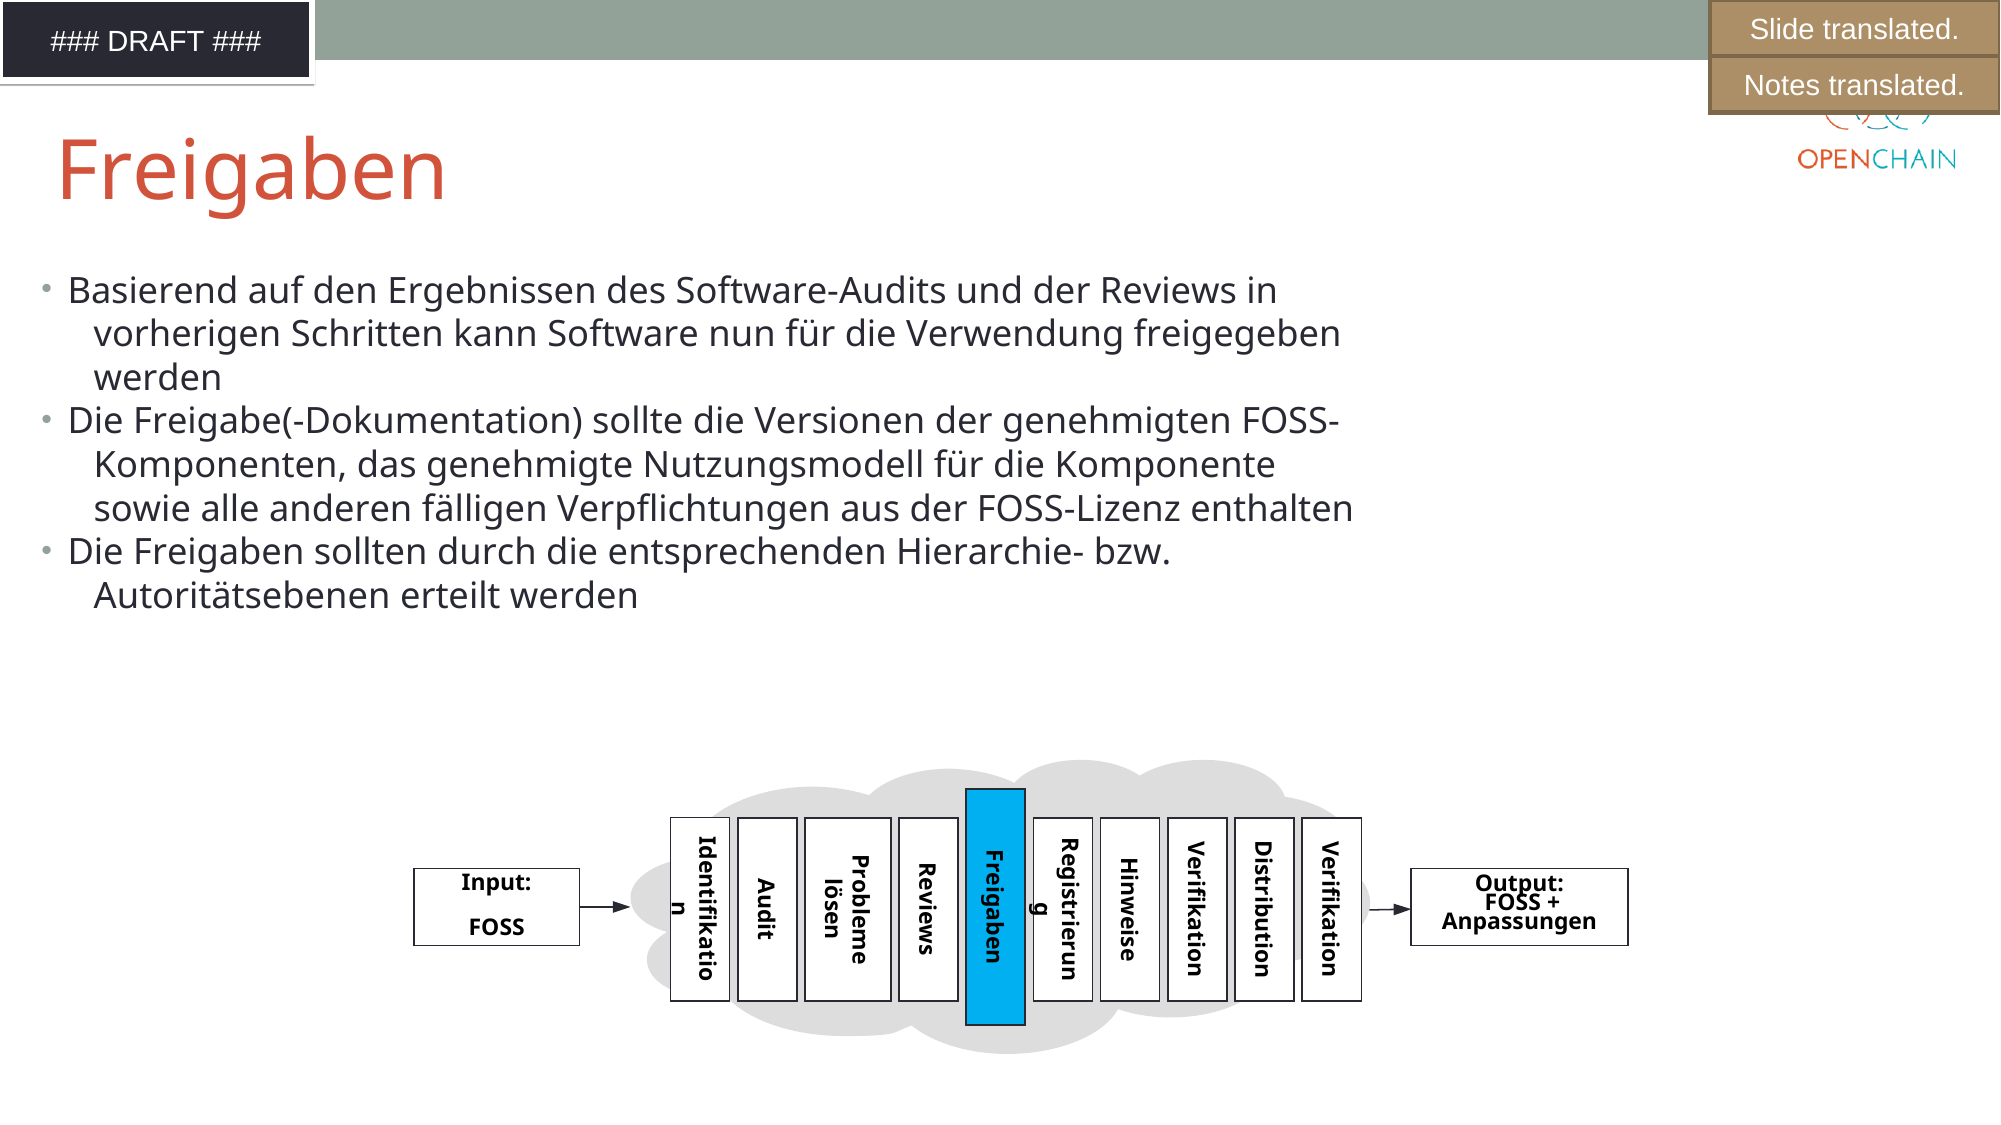

GFX translated.
Slide translated.
Notes translated.
Freigaben
# Basierend auf den Ergebnissen des Software-Audits und der Reviews in vorherigen Schritten kann Software nun für die Verwendung freigegeben werden
Die Freigabe(-Dokumentation) sollte die Versionen der genehmigten FOSS-Komponenten, das genehmigte Nutzungsmodell für die Komponente sowie alle anderen fälligen Verpflichtungen aus der FOSS-Lizenz enthalten
Die Freigaben sollten durch die entsprechenden Hierarchie- bzw. Autoritätsebenen erteilt werden
Probleme lösen
Input:
FOSS
Output:
 FOSS + Anpassungen
Freigaben
Identifikation
Audit
Reviews
Registrierung
Hinweise
Verifikation
Distribution
Verifikation